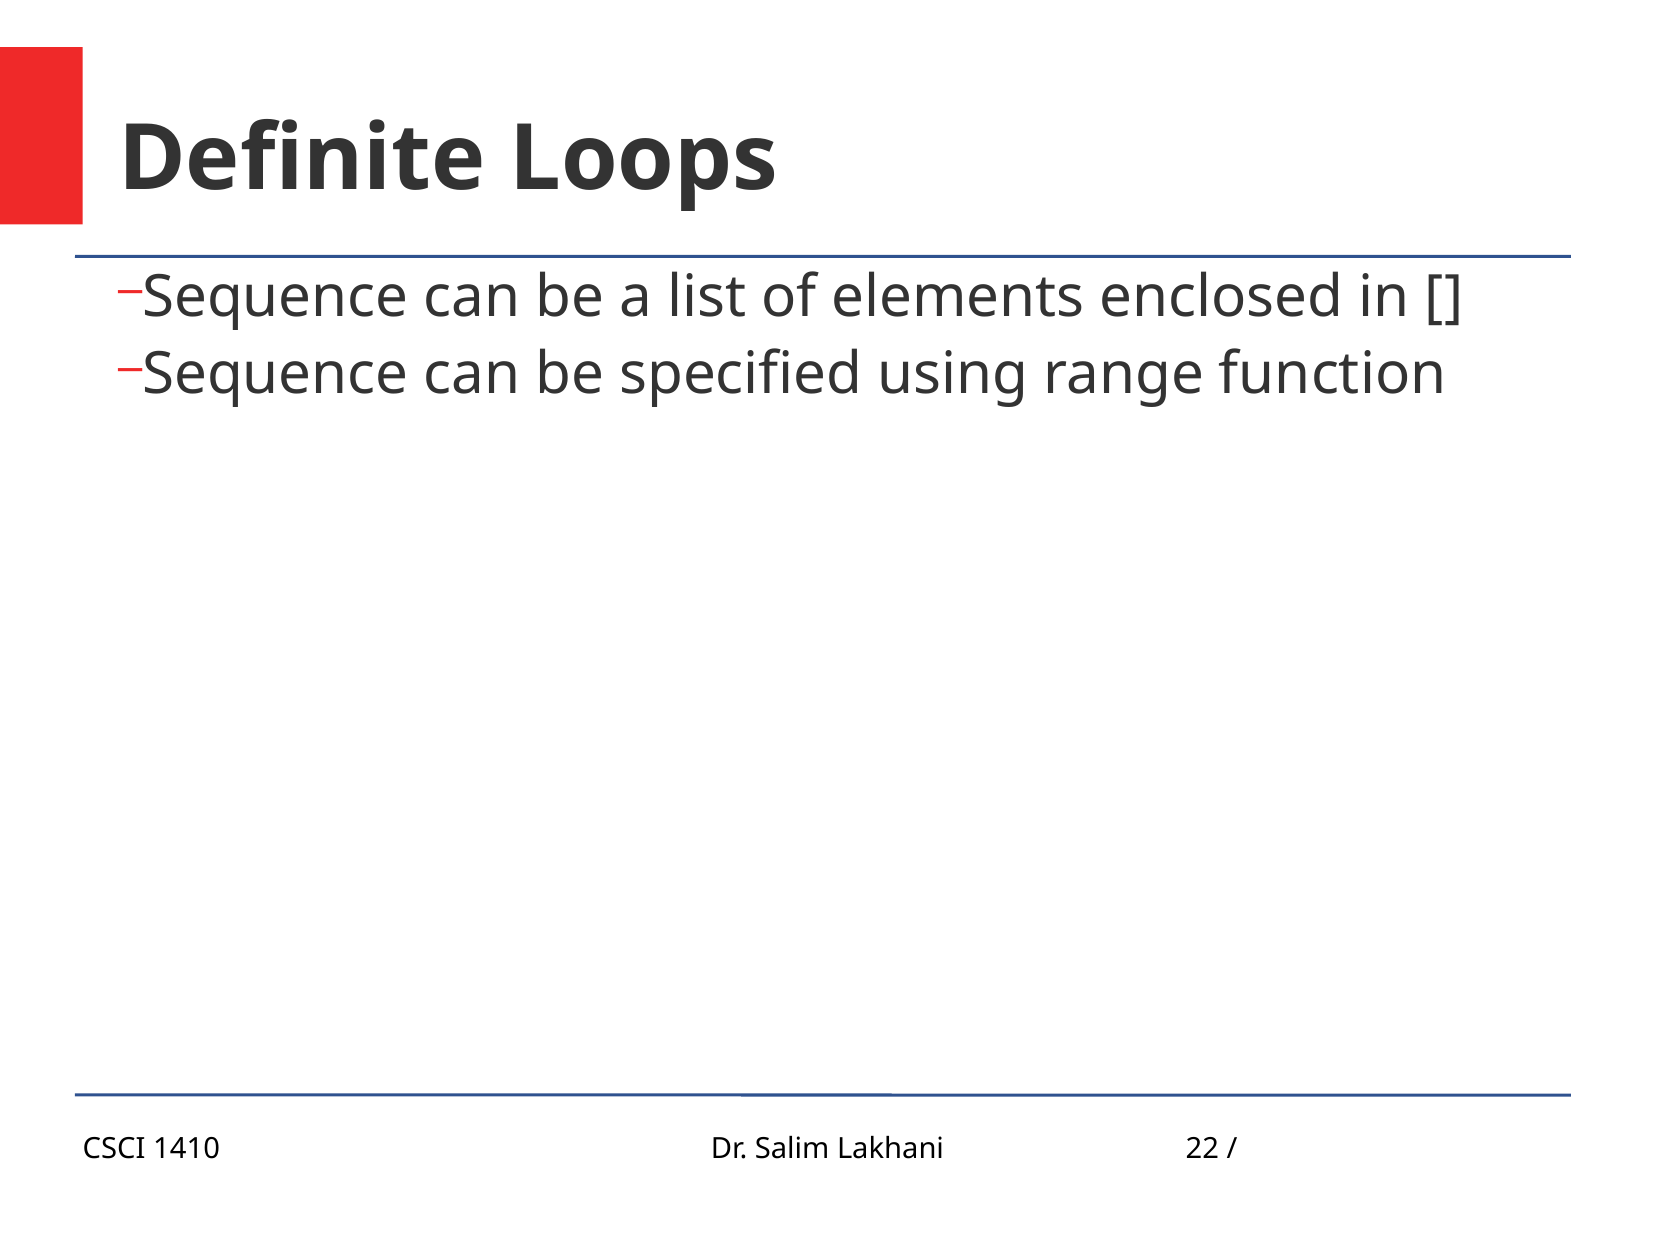

# Definite Loops
Sequence can be a list of elements enclosed in []
Sequence can be specified using range function
CSCI 1410
Dr. Salim Lakhani